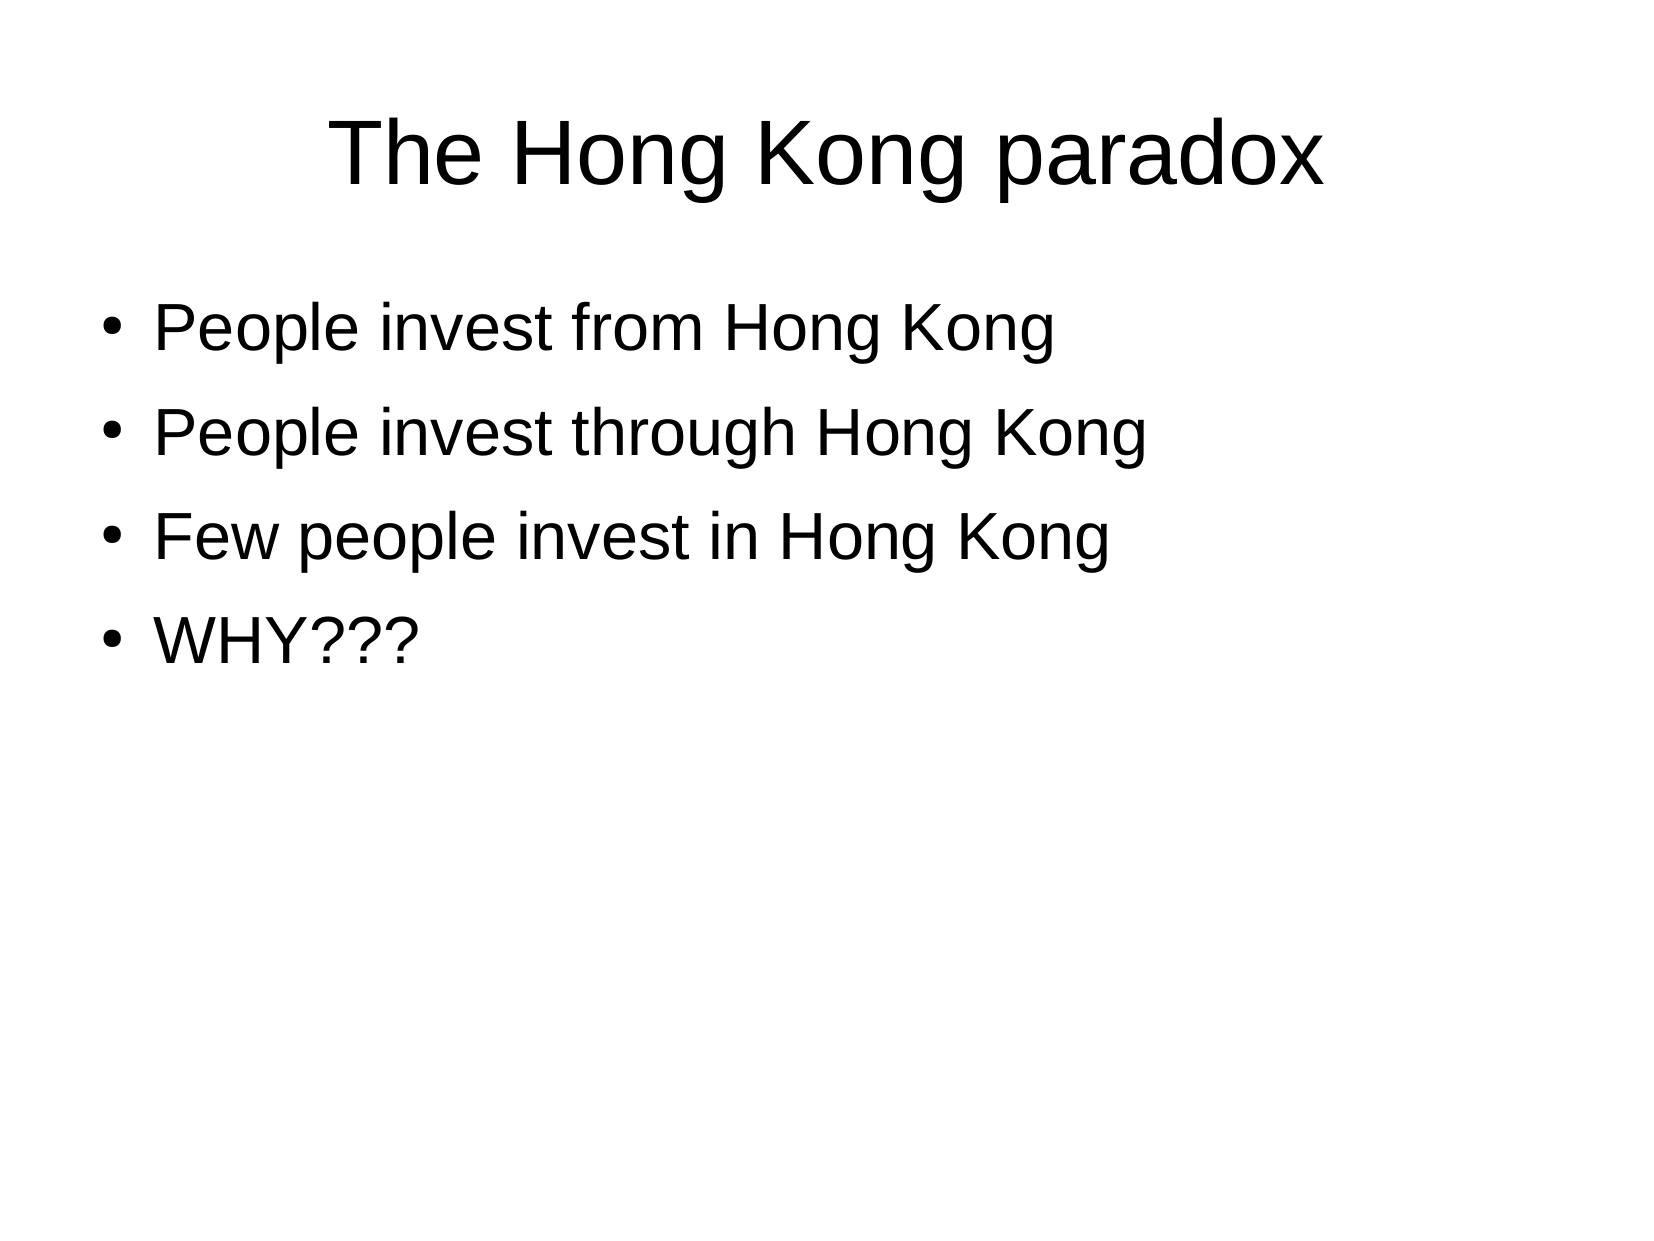

# The Hong Kong paradox
People invest from Hong Kong
People invest through Hong Kong
Few people invest in Hong Kong
WHY???